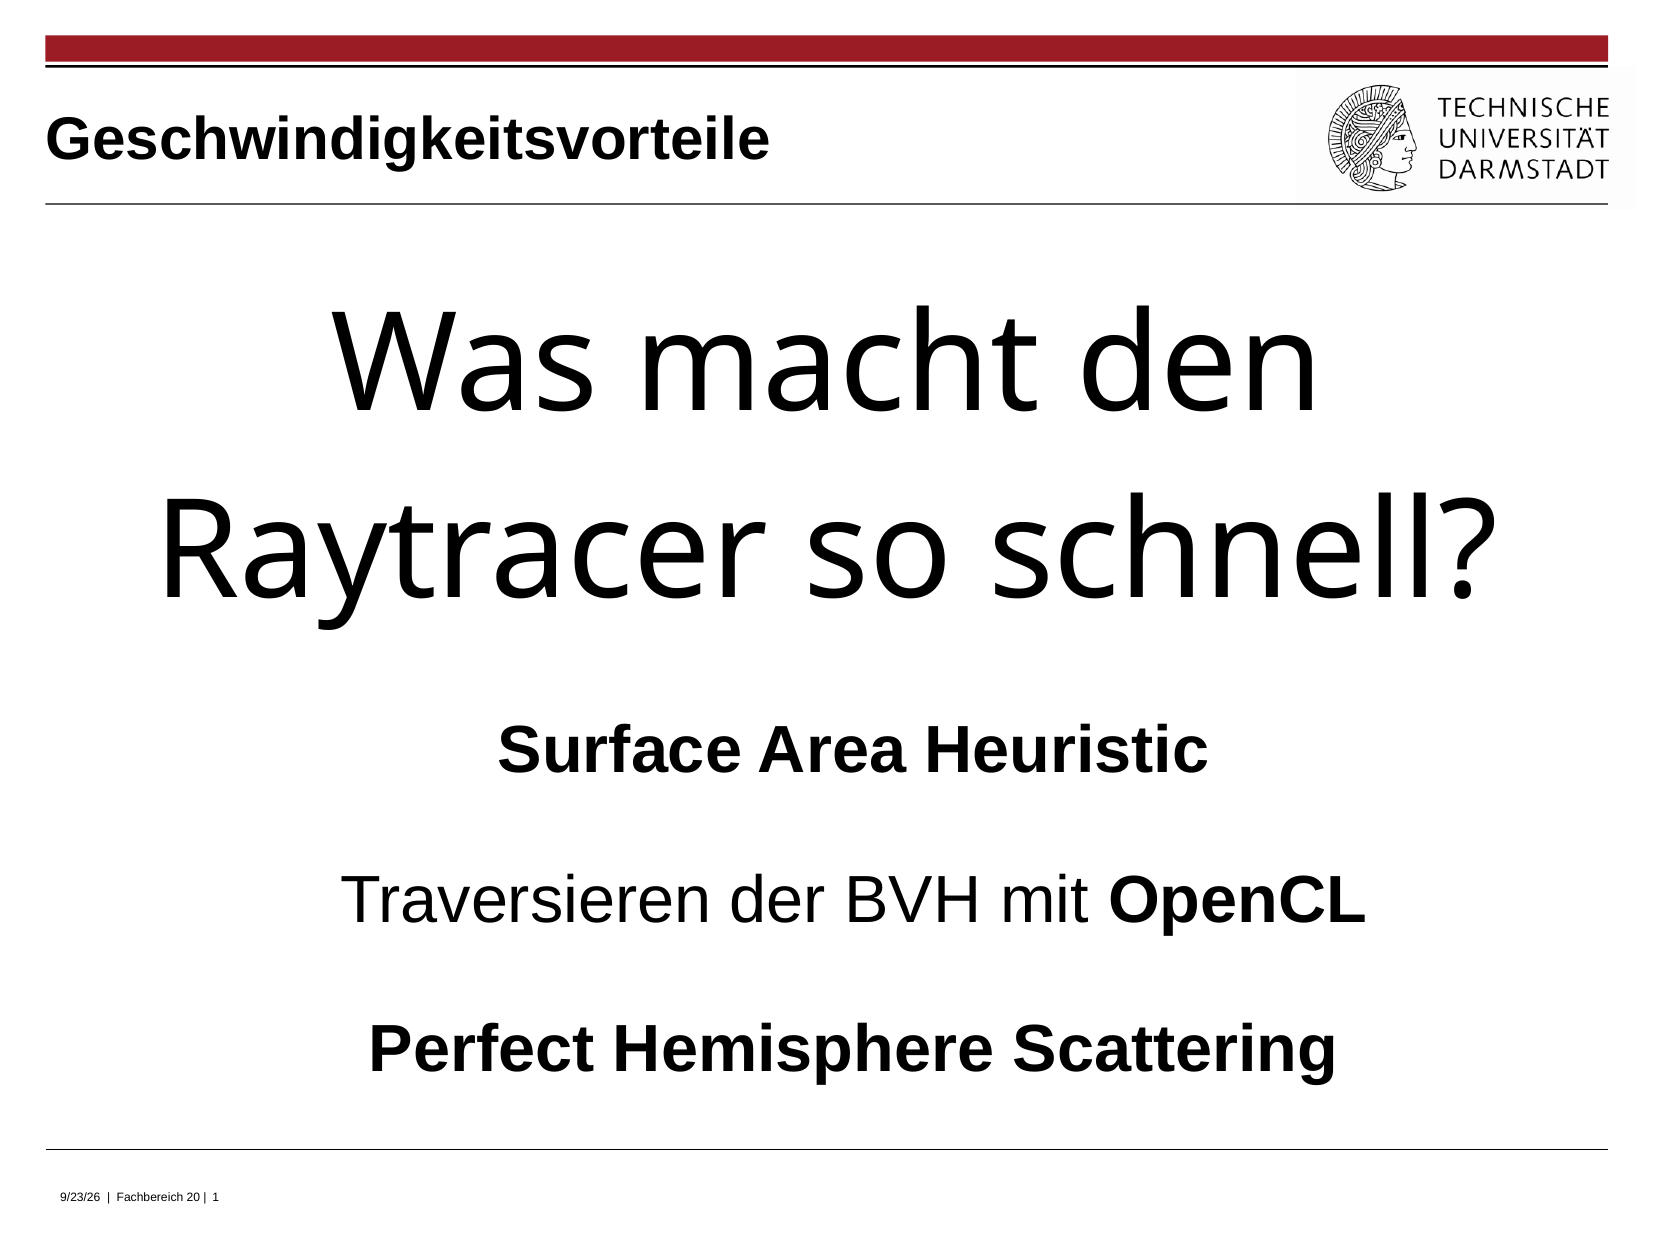

# Geschwindigkeitsvorteile
Was macht den Raytracer so schnell?
 Surface Area Heuristic
 Traversieren der BVH mit OpenCL
 Perfect Hemisphere Scattering